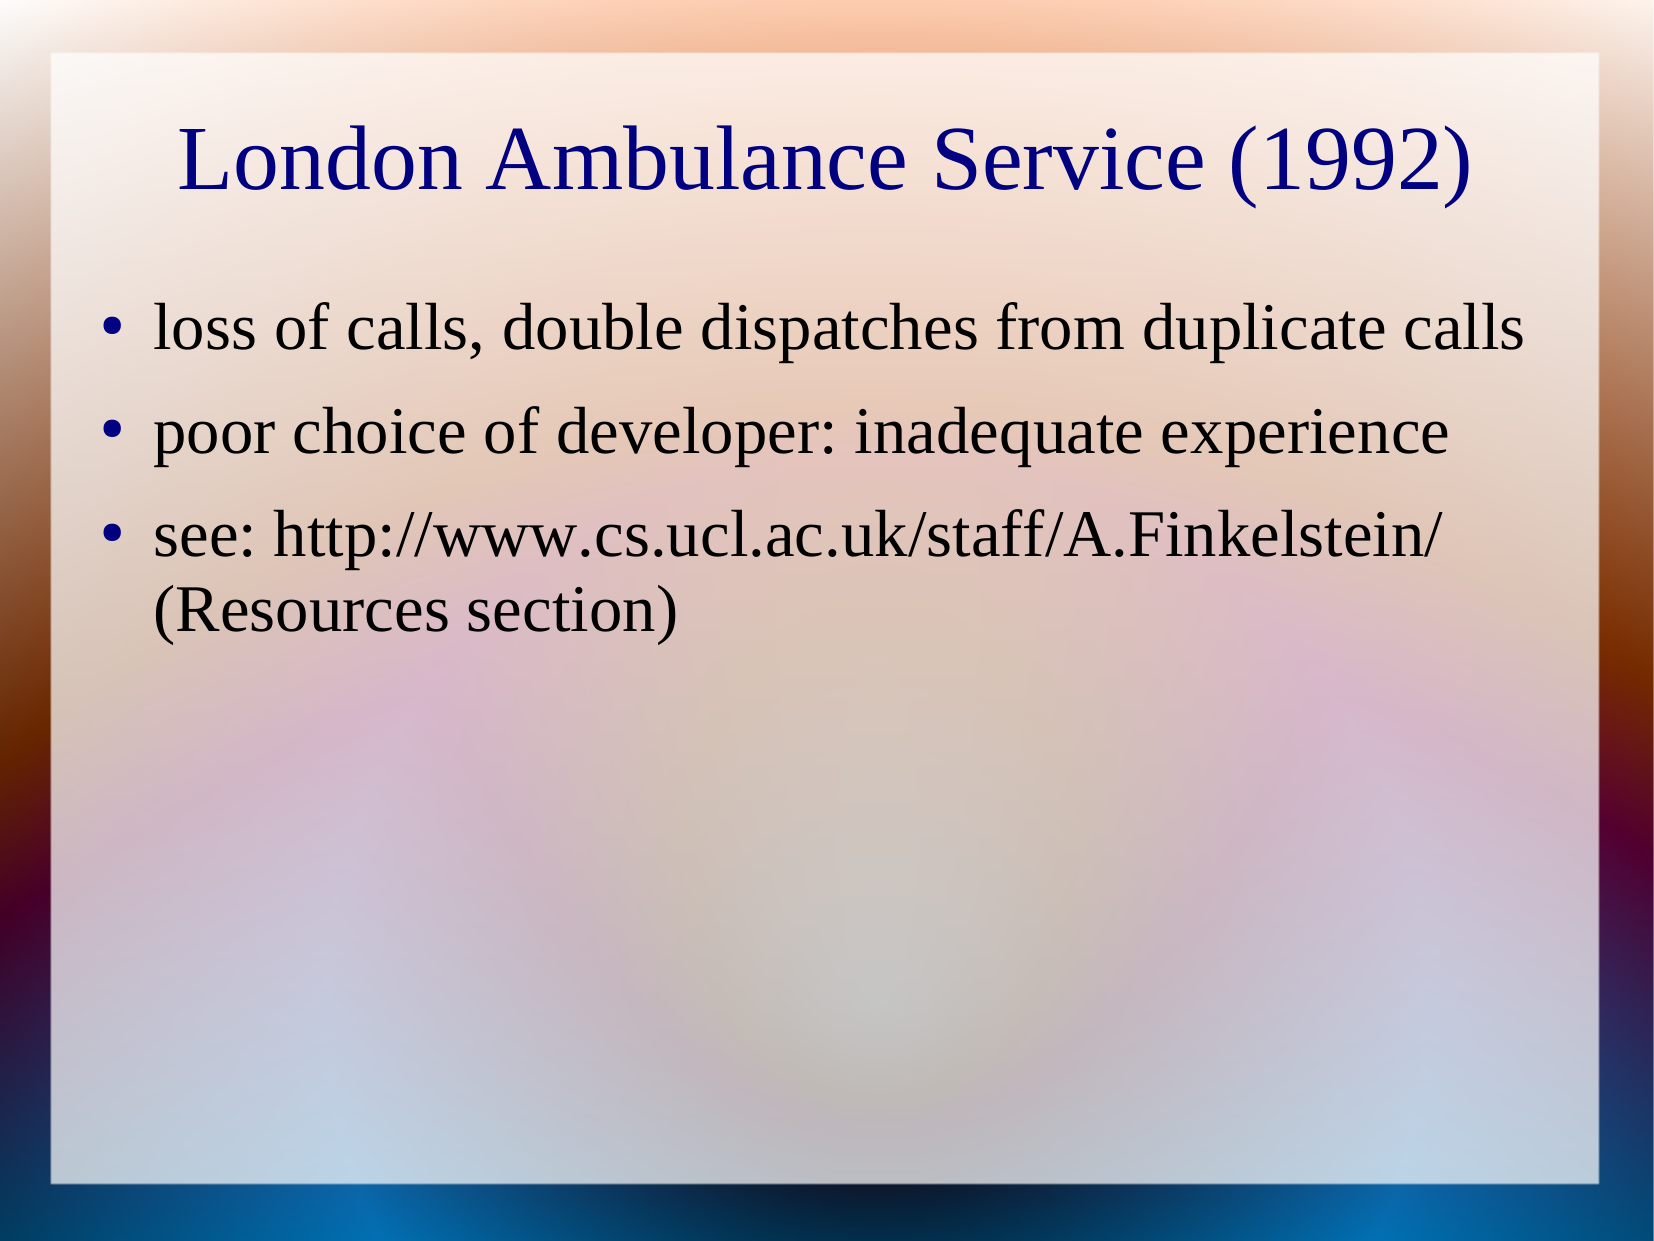

# London Ambulance Service (1992)
loss of calls, double dispatches from duplicate calls
poor choice of developer: inadequate experience
see: http://www.cs.ucl.ac.uk/staff/A.Finkelstein/ (Resources section)